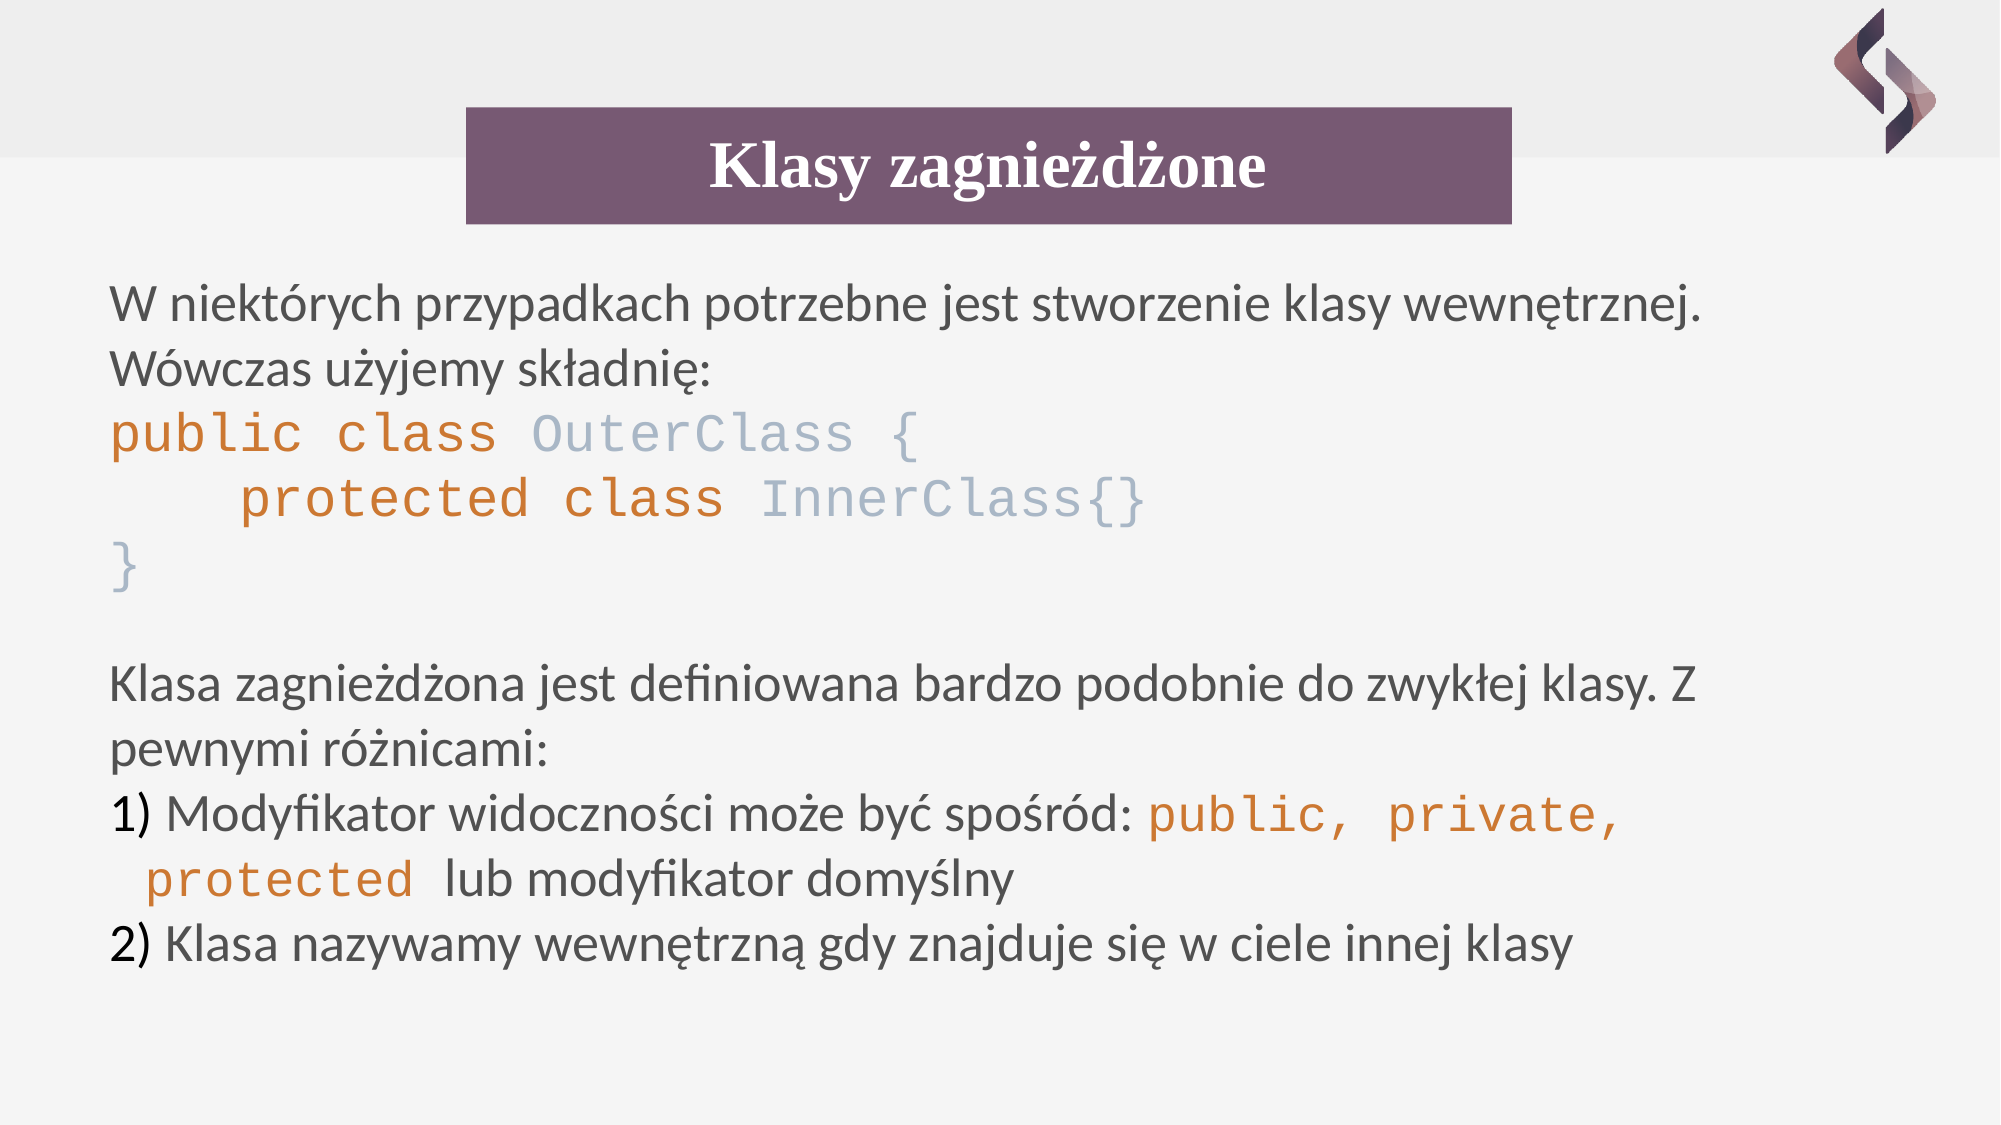

Klasy zagnieżdżone
W niektórych przypadkach potrzebne jest stworzenie klasy wewnętrznej.
Wówczas użyjemy składnię:
public class OuterClass {
 protected class InnerClass{}
}
Klasa zagnieżdżona jest definiowana bardzo podobnie do zwykłej klasy. Z pewnymi różnicami:
 Modyfikator widoczności może być spośród: public, private, protected lub modyfikator domyślny
 Klasa nazywamy wewnętrzną gdy znajduje się w ciele innej klasy